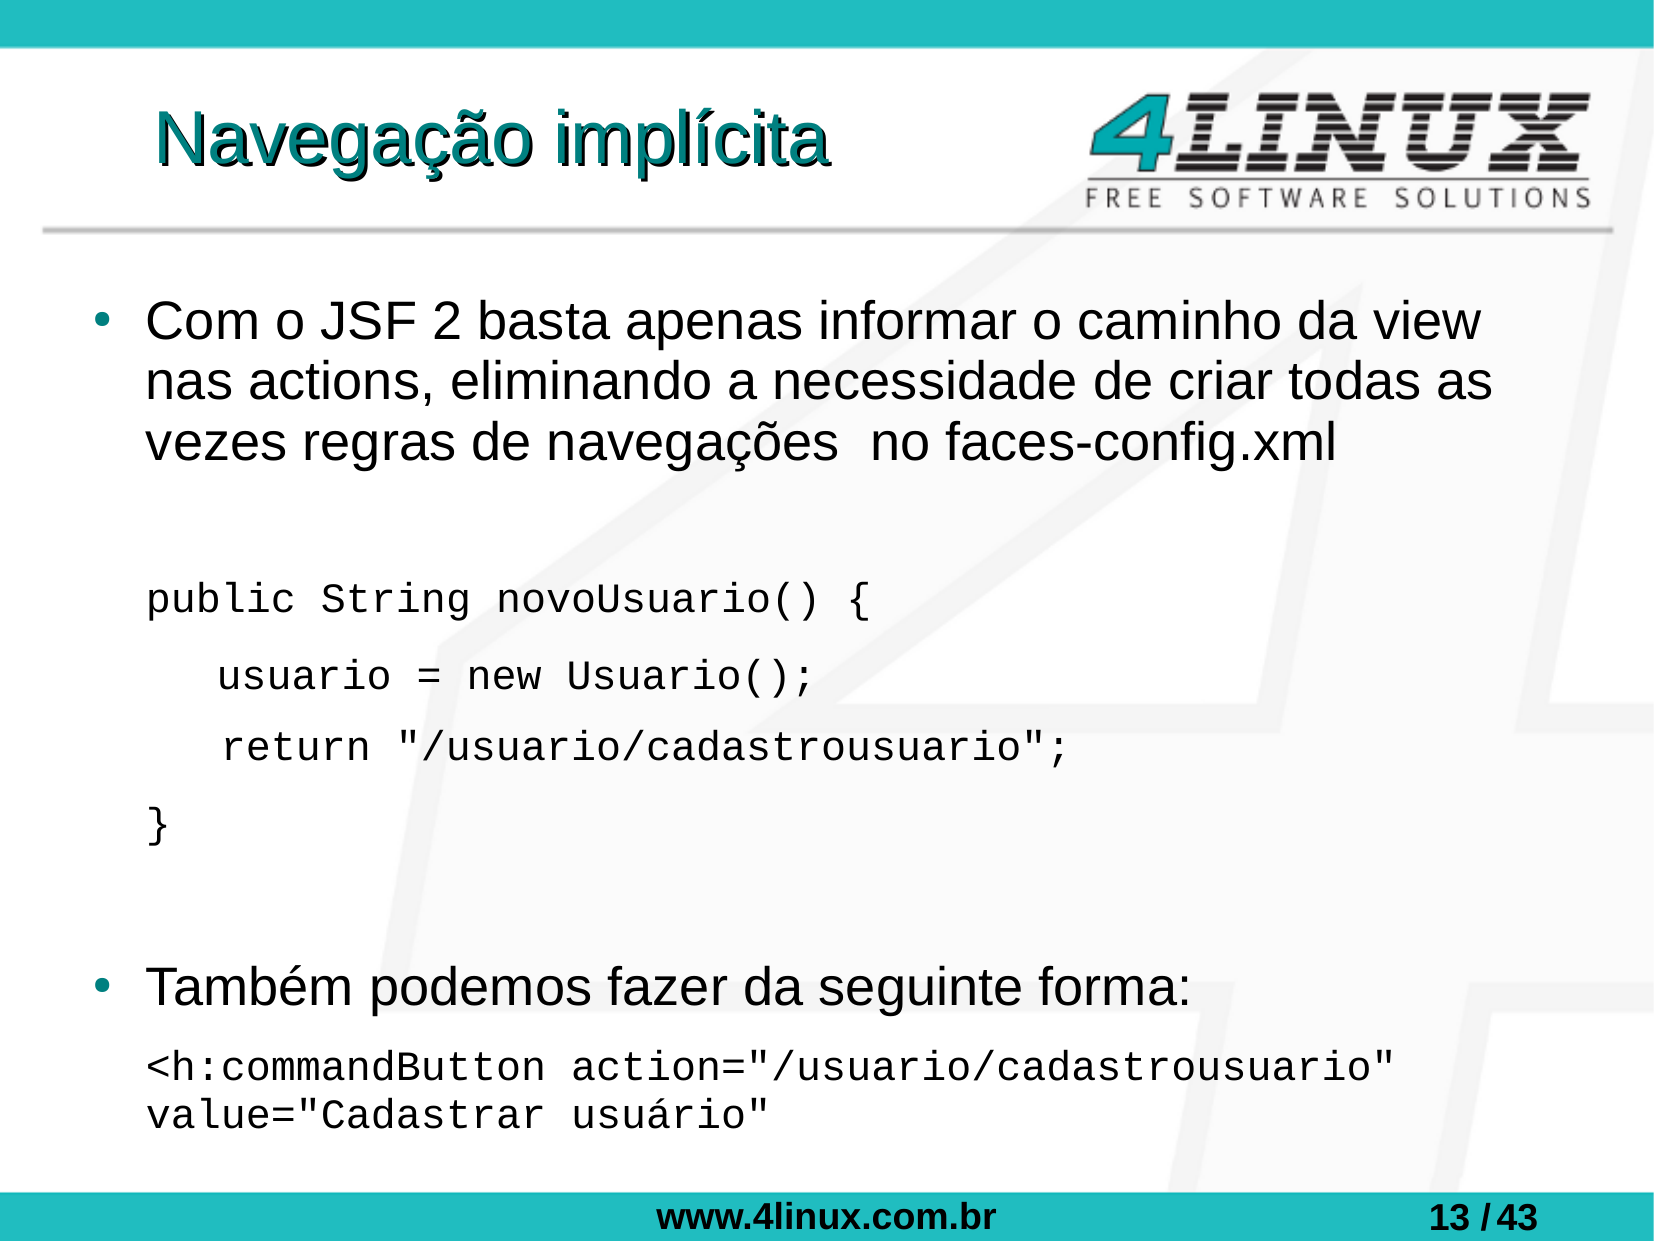

# Navegação implícita
Com o JSF 2 basta apenas informar o caminho da view nas actions, eliminando a necessidade de criar todas as vezes regras de navegações no faces-config.xml
public String novoUsuario() {
usuario = new Usuario();
 return "/usuario/cadastrousuario";
}
Também podemos fazer da seguinte forma:
<h:commandButton action="/usuario/cadastrousuario" value="Cadastrar usuário"